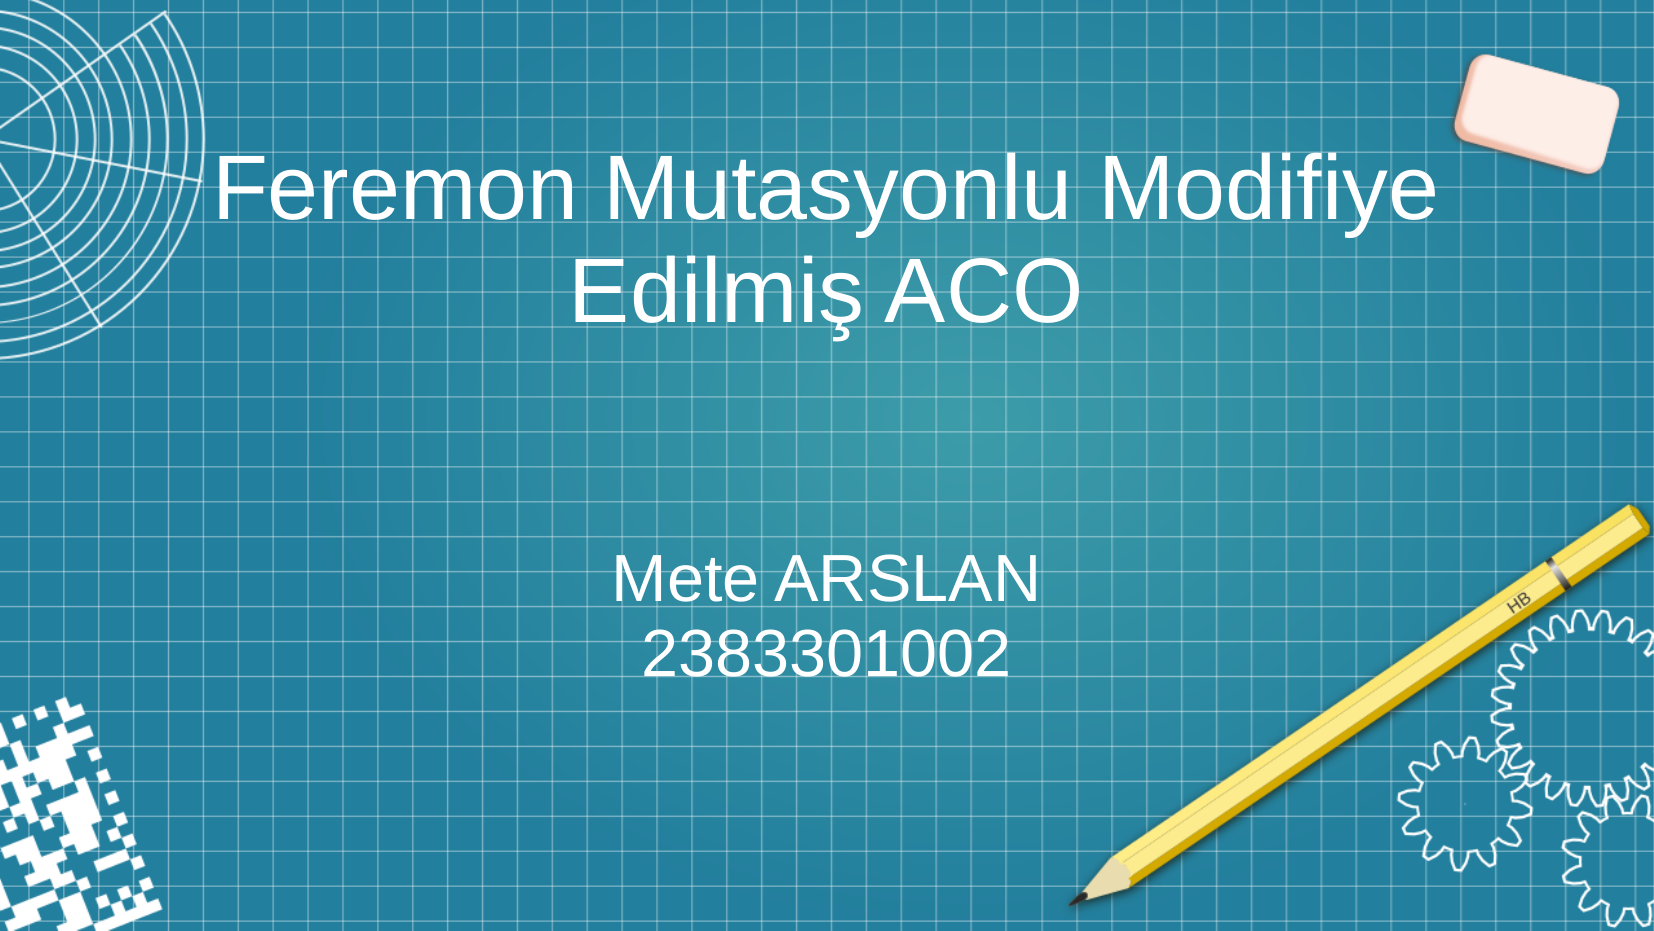

# Feremon Mutasyonlu Modifiye Edilmiş ACO
Mete ARSLAN
2383301002